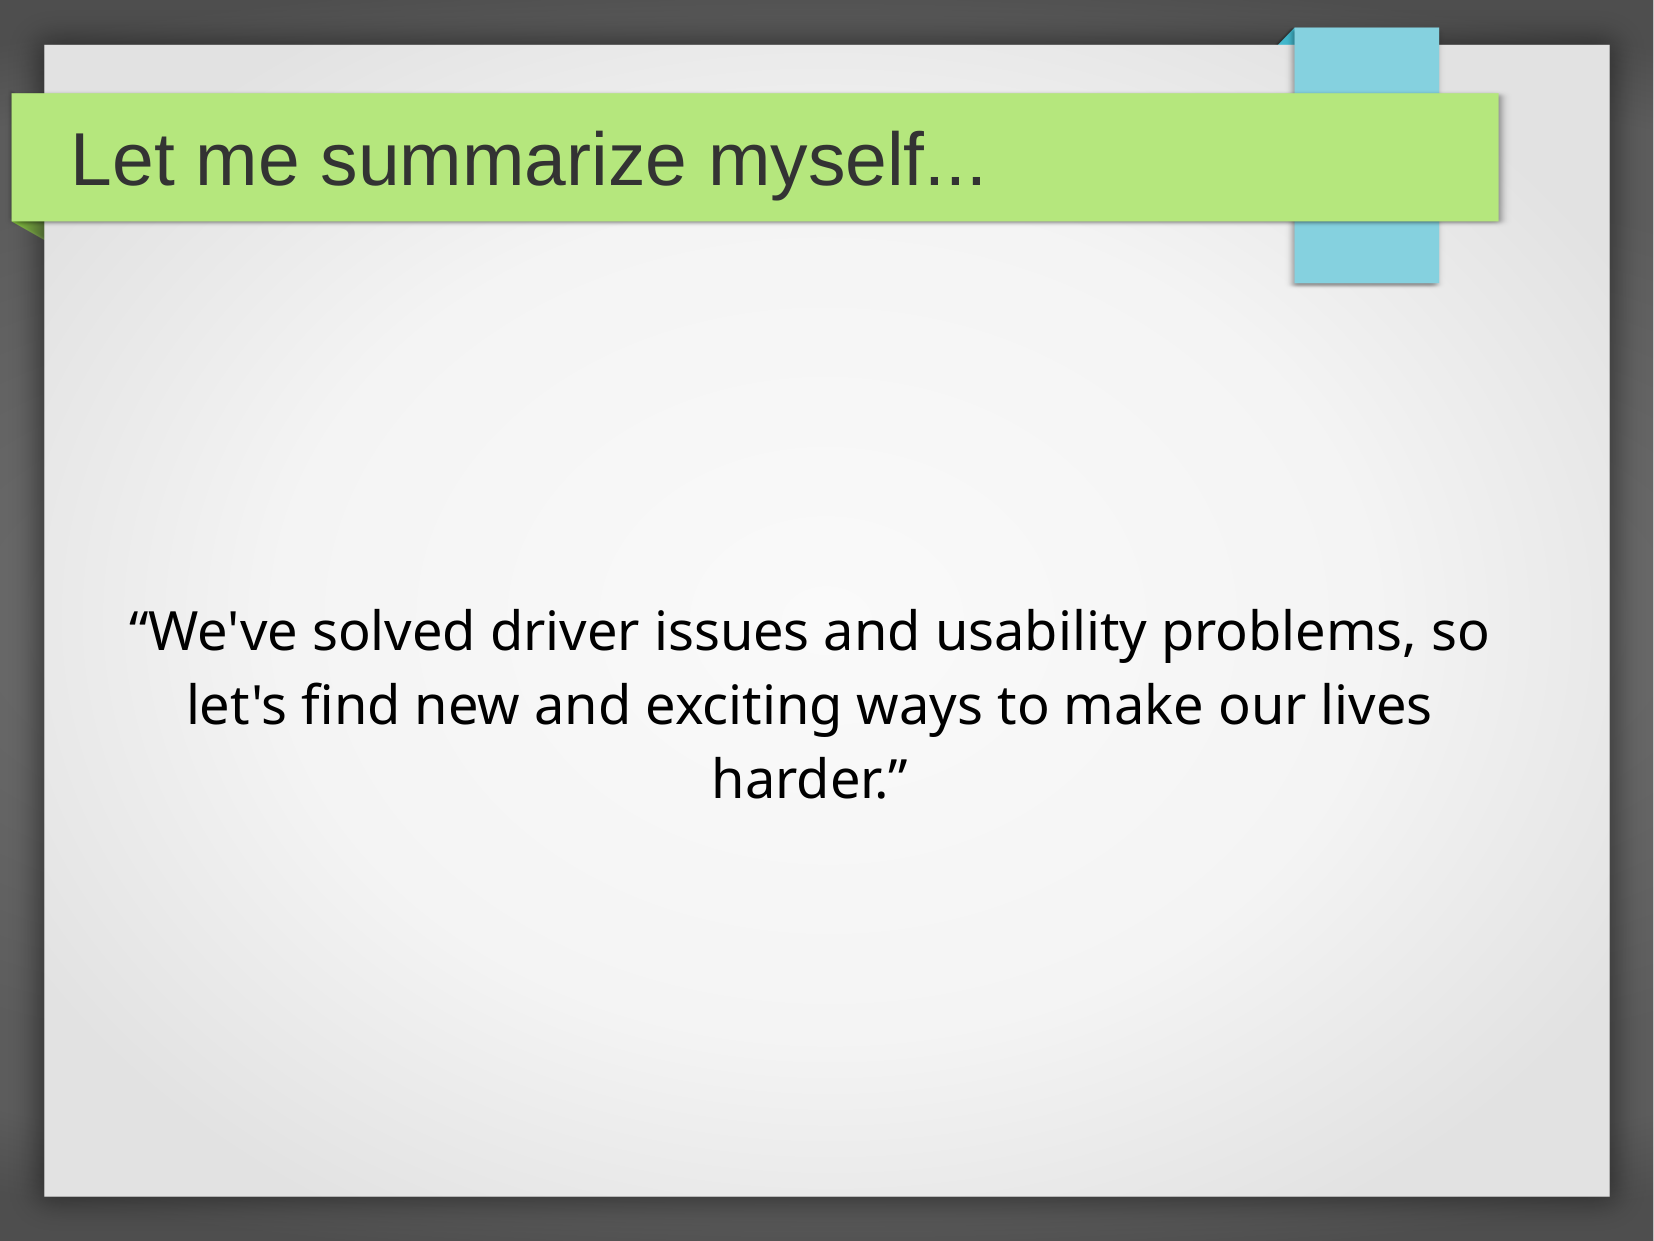

# Let me summarize myself...
“We've solved driver issues and usability problems, so let's find new and exciting ways to make our lives harder.”